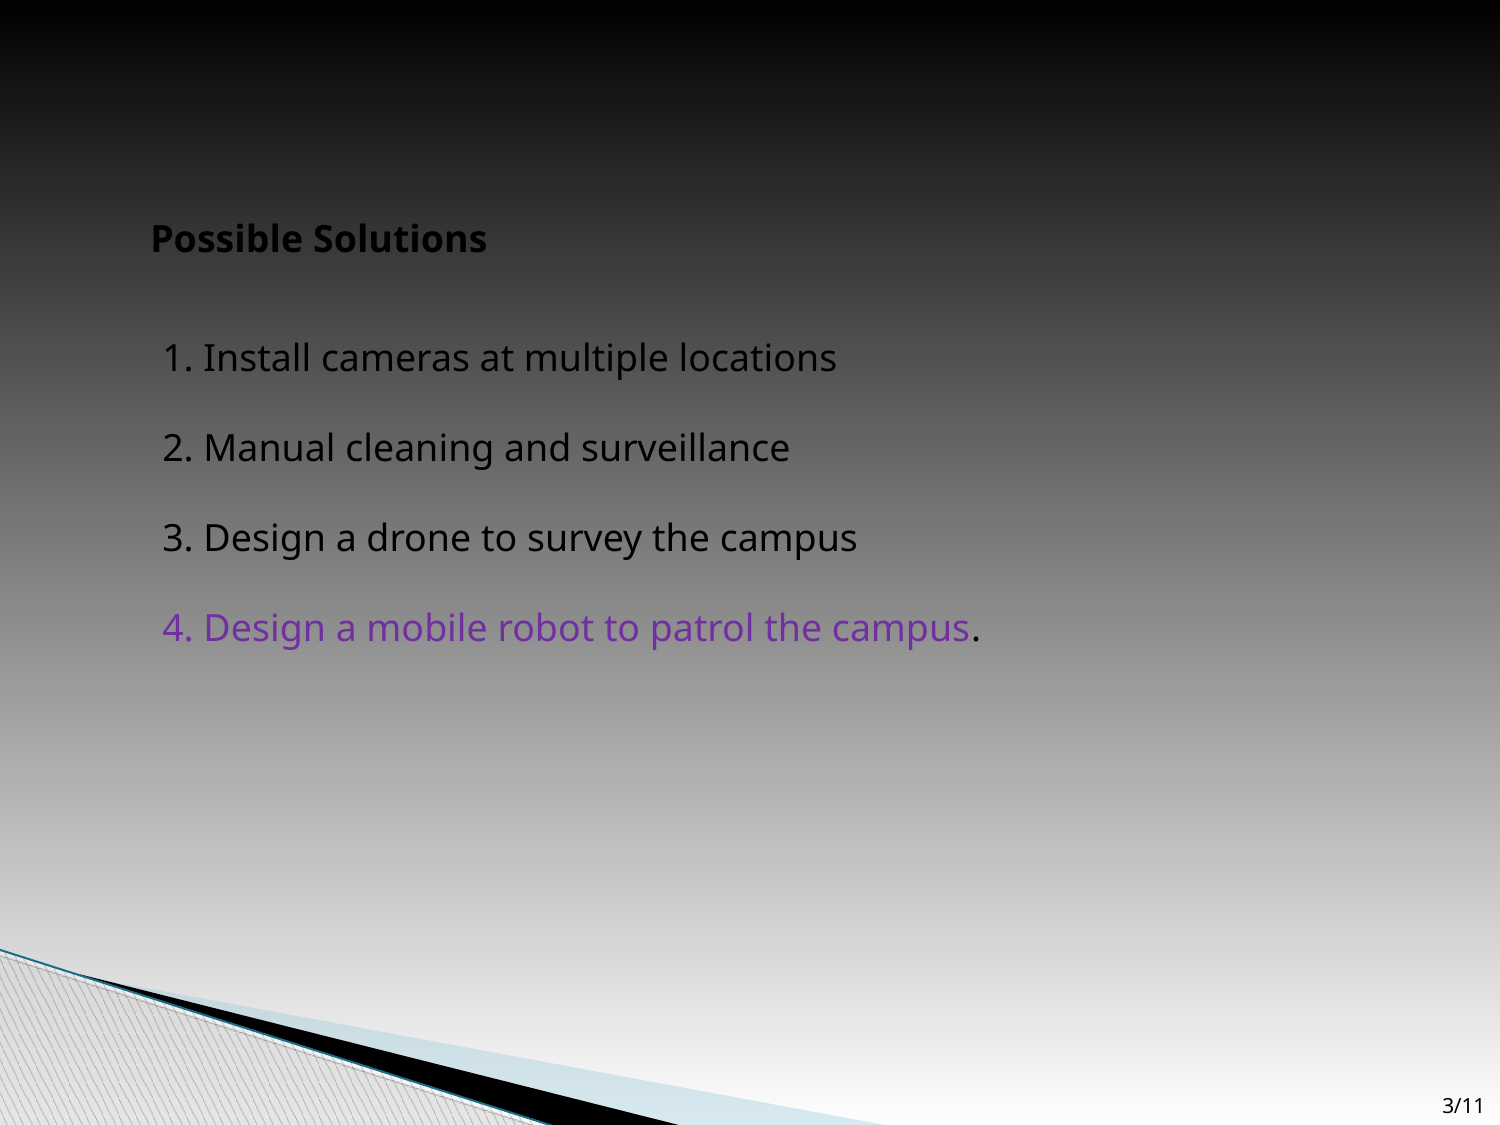

Possible Solutions
1. Install cameras at multiple locations
2. Manual cleaning and surveillance
3. Design a drone to survey the campus
4. Design a mobile robot to patrol the campus.
3/11